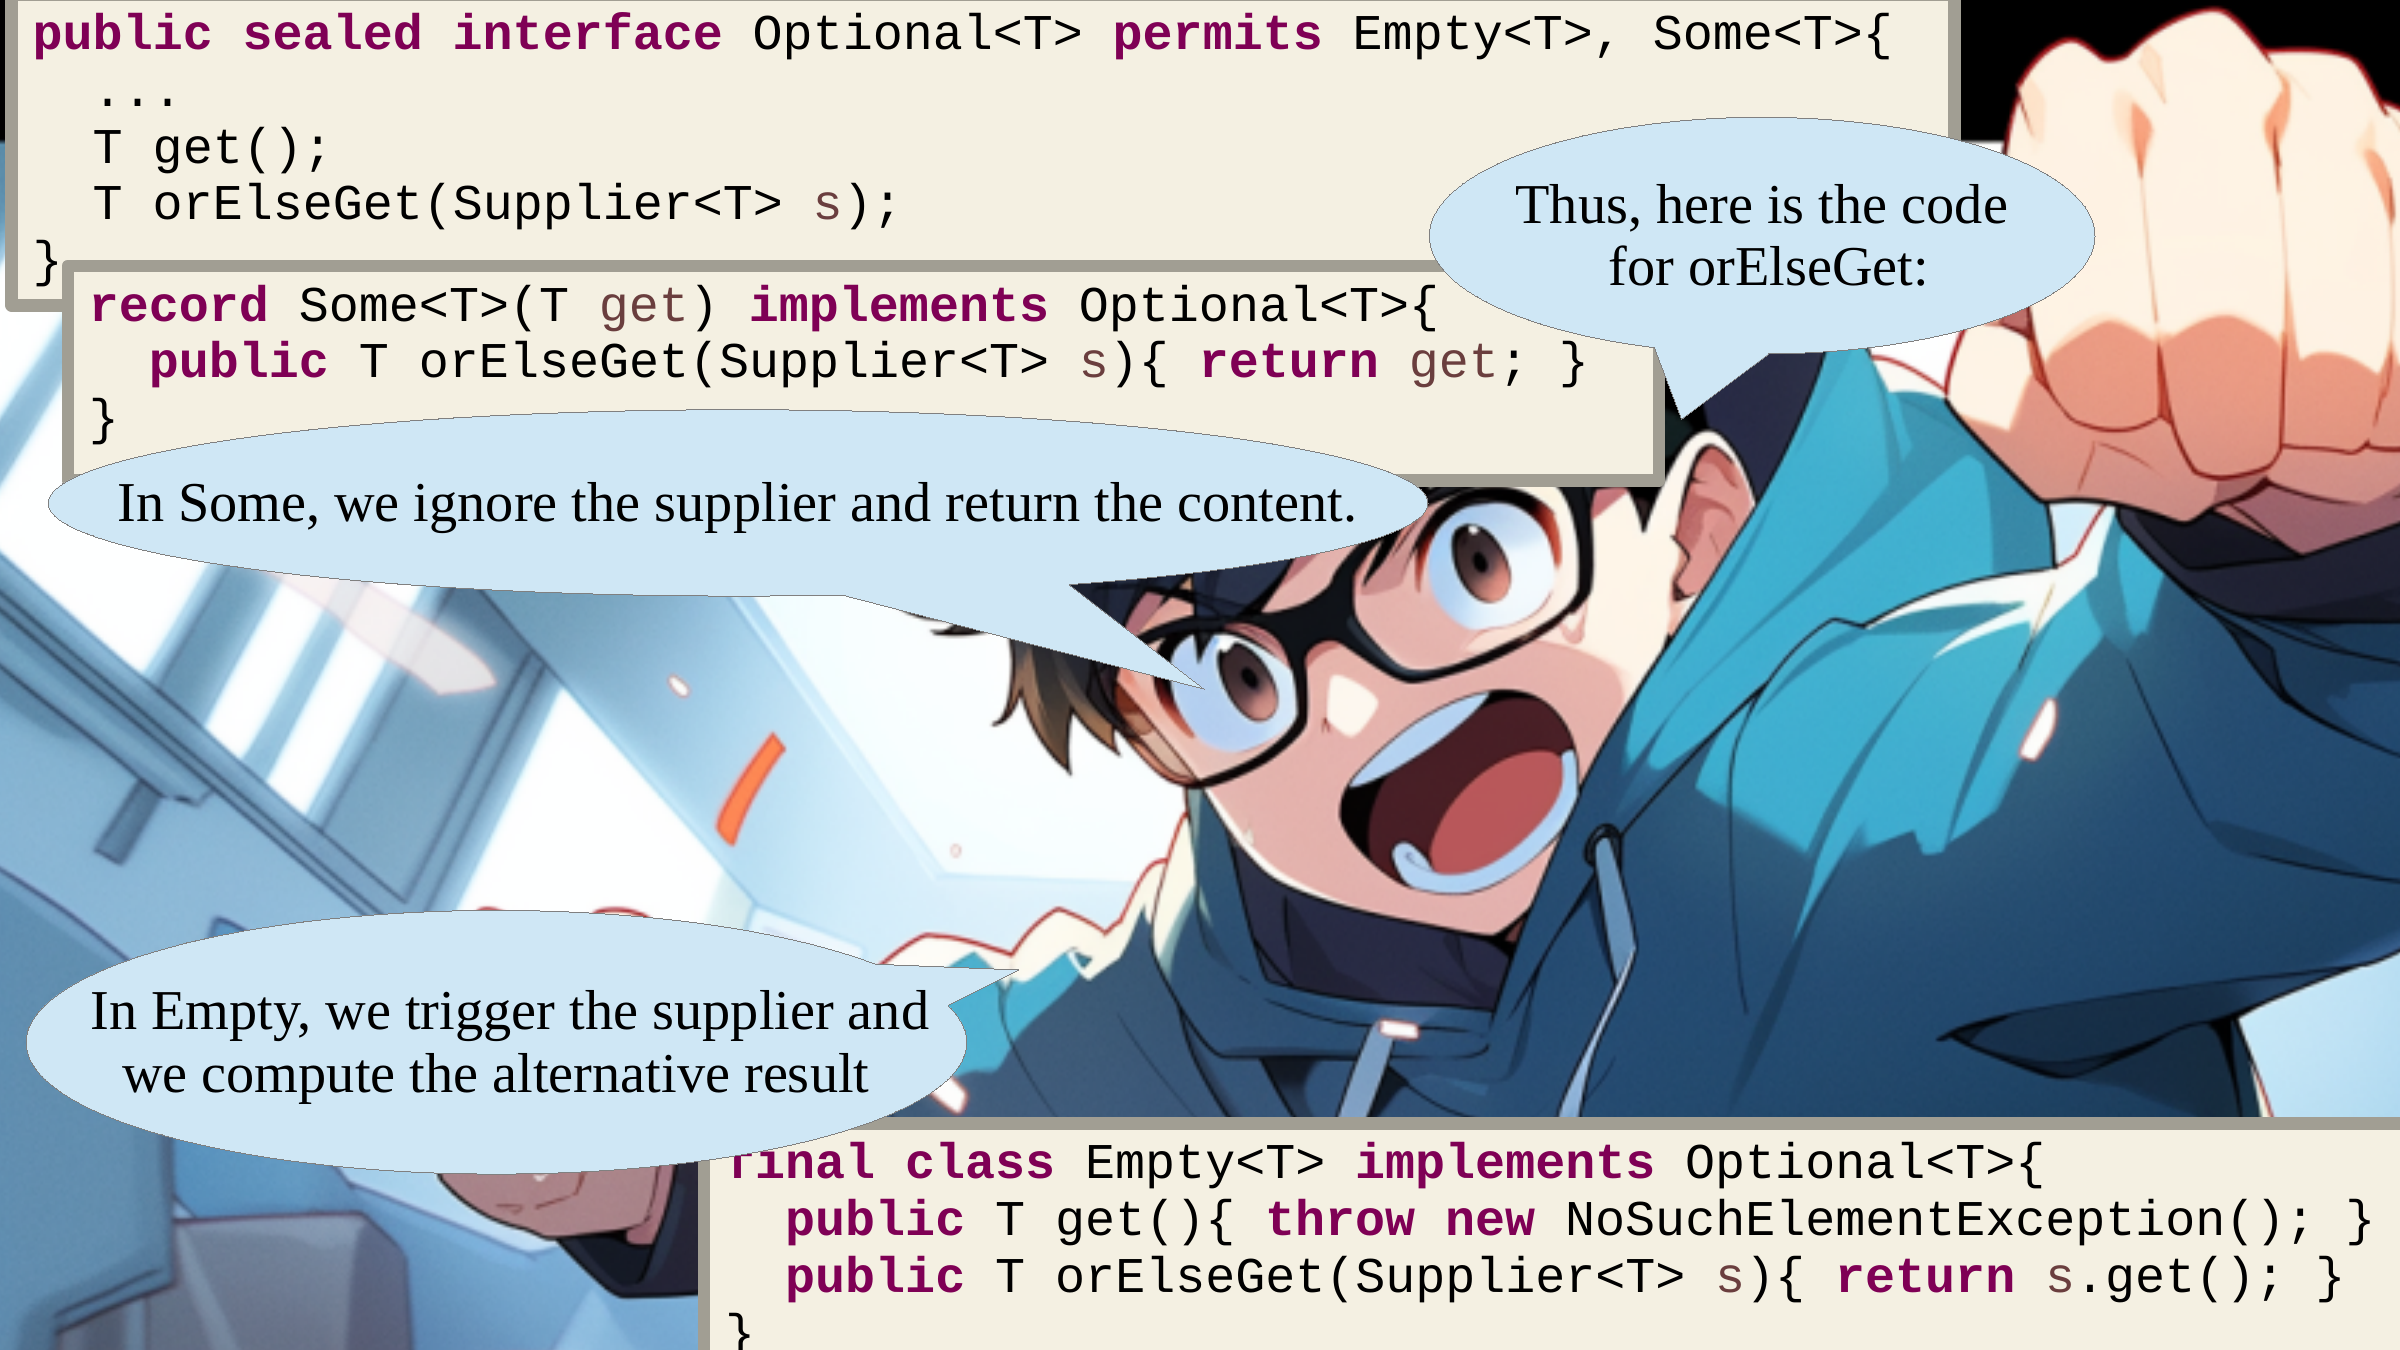

public sealed interface Optional<T> permits Empty<T>, Some<T>{
 ...
 T get();
 T orElseGet(Supplier<T> s);
}
Thus, here is the code
 for orElseGet:
record Some<T>(T get) implements Optional<T>{
 public T orElseGet(Supplier<T> s){ return get; }
}
In Some, we ignore the supplier and return the content.
 In Empty, we trigger the supplier and
we compute the alternative result
final class Empty<T> implements Optional<T>{
 public T get(){ throw new NoSuchElementException(); }
 public T orElseGet(Supplier<T> s){ return s.get(); }
}